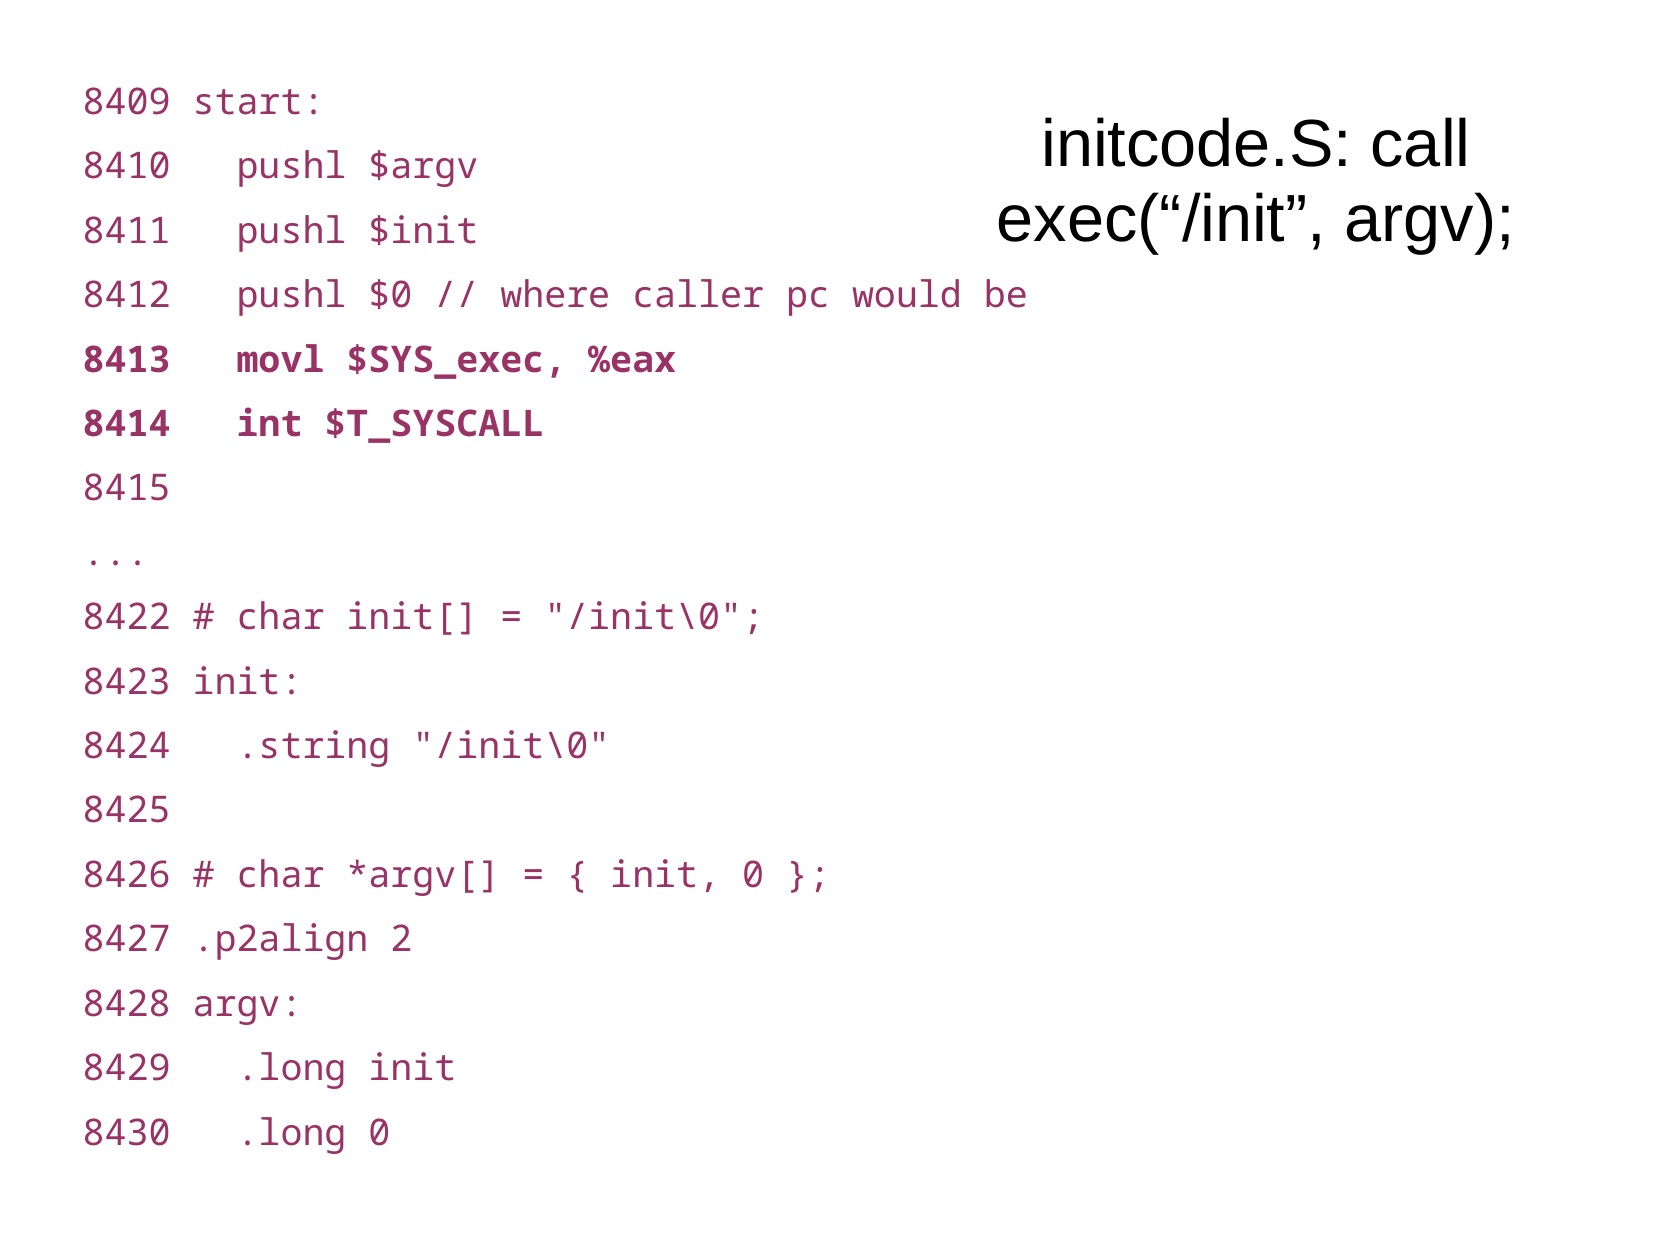

# 8409 start:
8410 pushl $argv
8411 pushl $init
8412 pushl $0 // where caller pc would be
8413 movl $SYS_exec, %eax
8414 int $T_SYSCALL
8415
...
8422 # char init[] = "/init\0";
8423 init:
8424 .string "/init\0"
8425
8426 # char *argv[] = { init, 0 };
8427 .p2align 2
8428 argv:
8429 .long init
8430 .long 0
initcode.S: call exec(“/init”, argv);